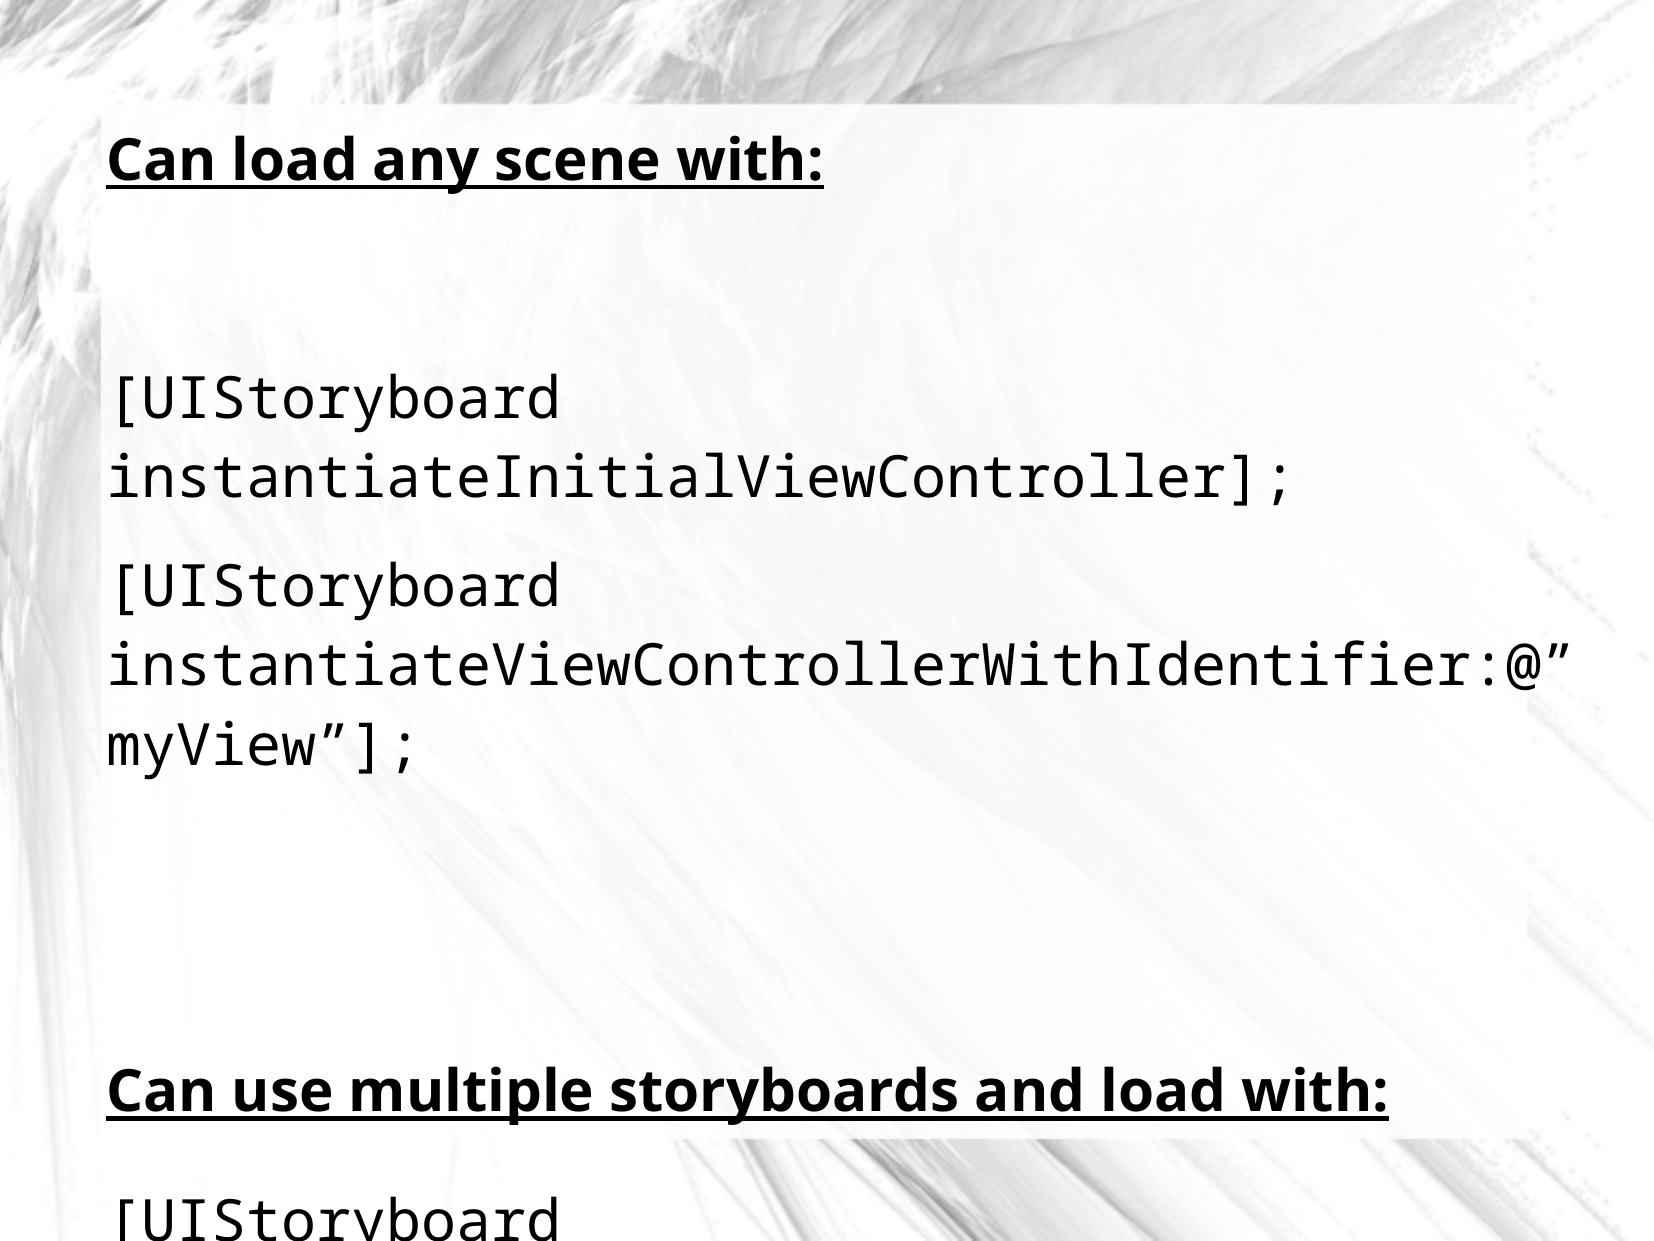

# Can load any scene with:
[UIStoryboard instantiateInitialViewController];
[UIStoryboard instantiateViewControllerWithIdentifier:@”myView”];
Can use multiple storyboards and load with:
[UIStoryboard storyboardWithName:@”myBoard” bundle:myBundle];